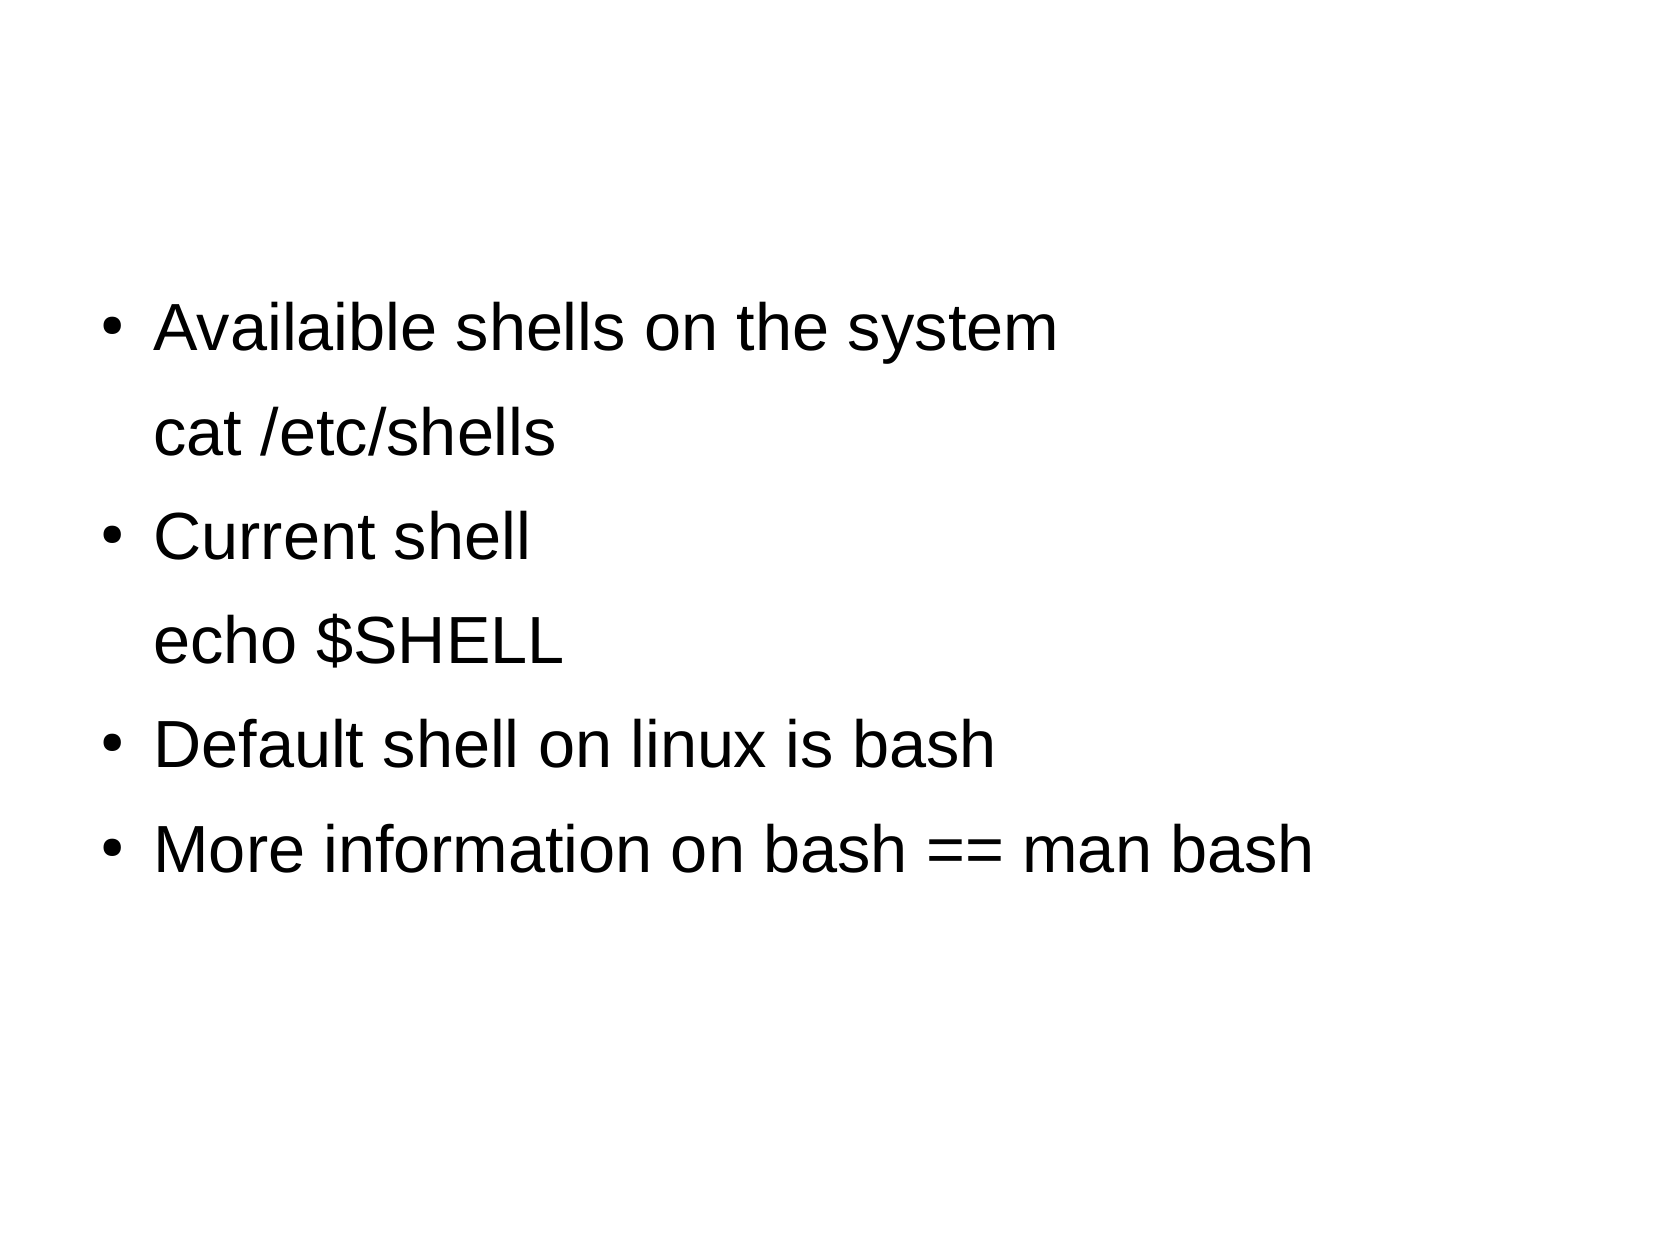

# Availaible shells on the system
cat /etc/shells
Current shell
echo $SHELL
Default shell on linux is bash
More information on bash == man bash